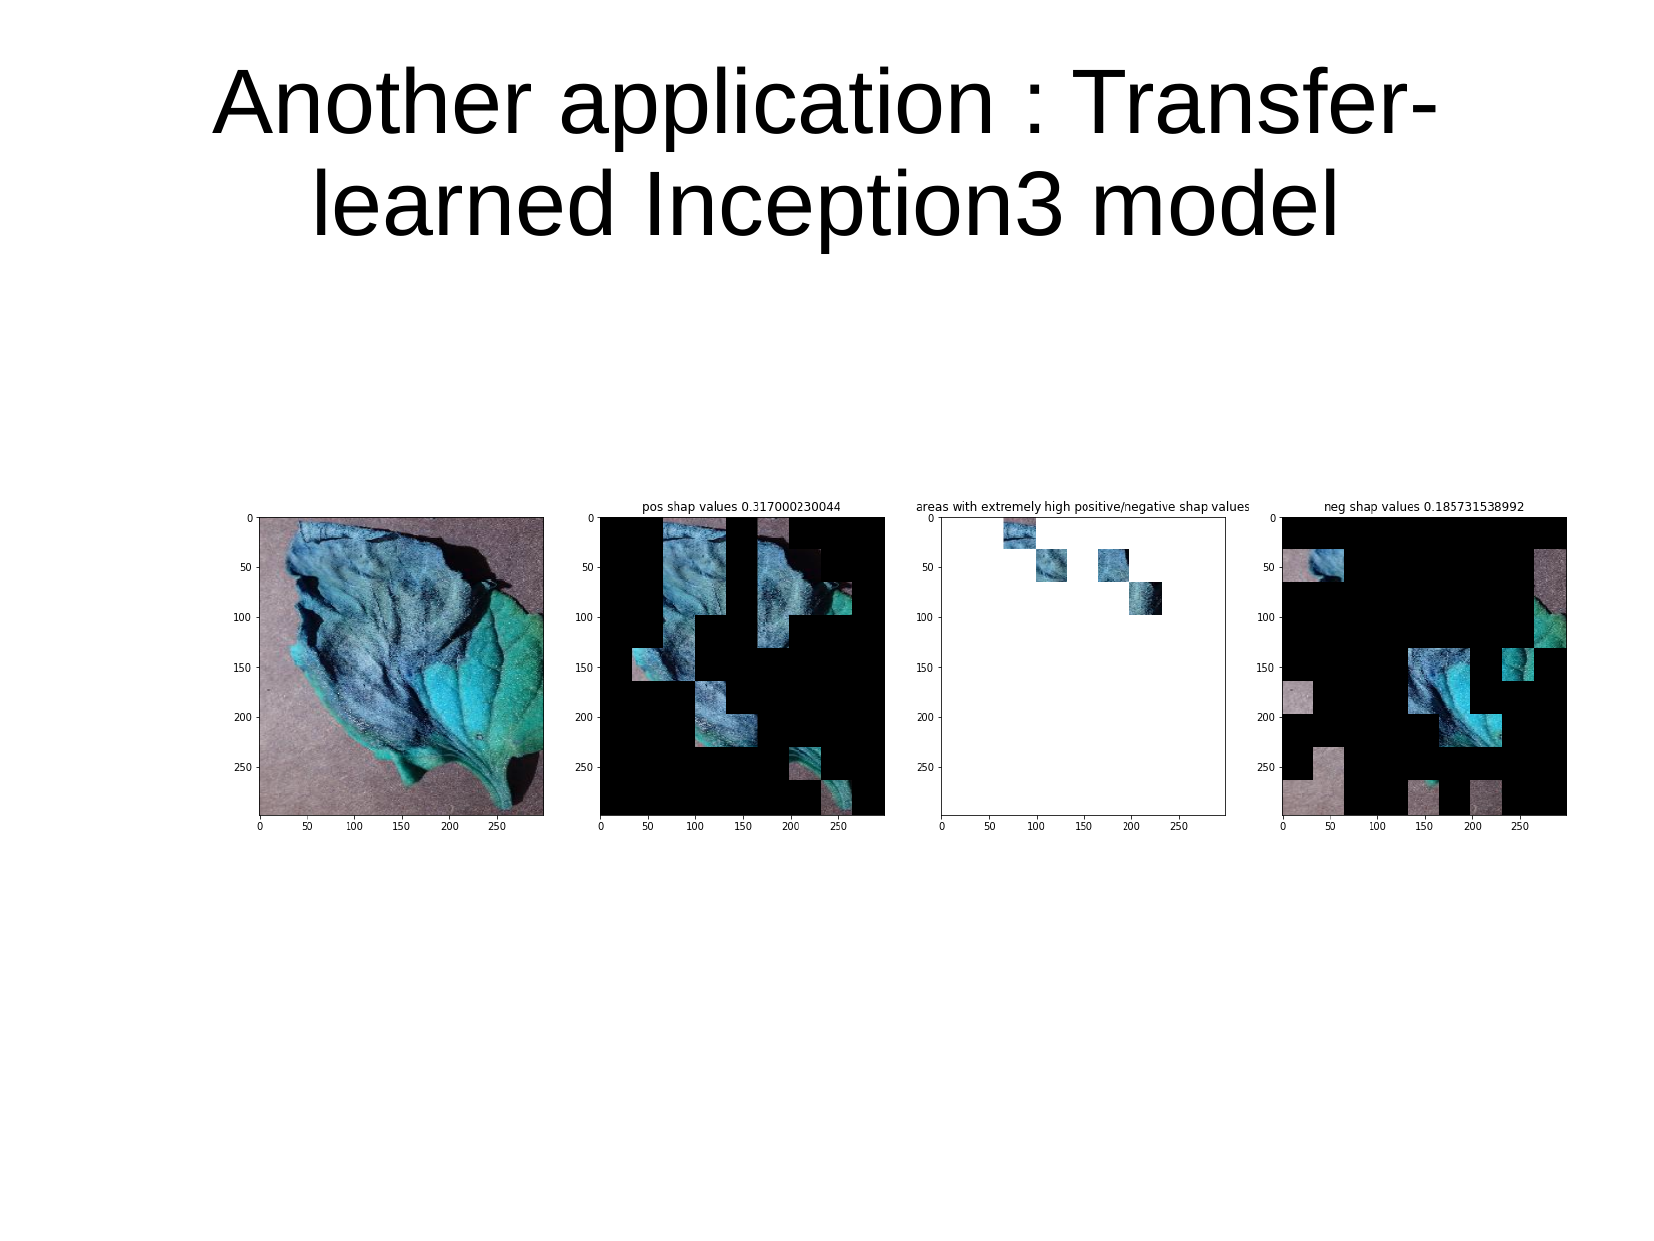

# Another application : Transfer-learned Inception3 model